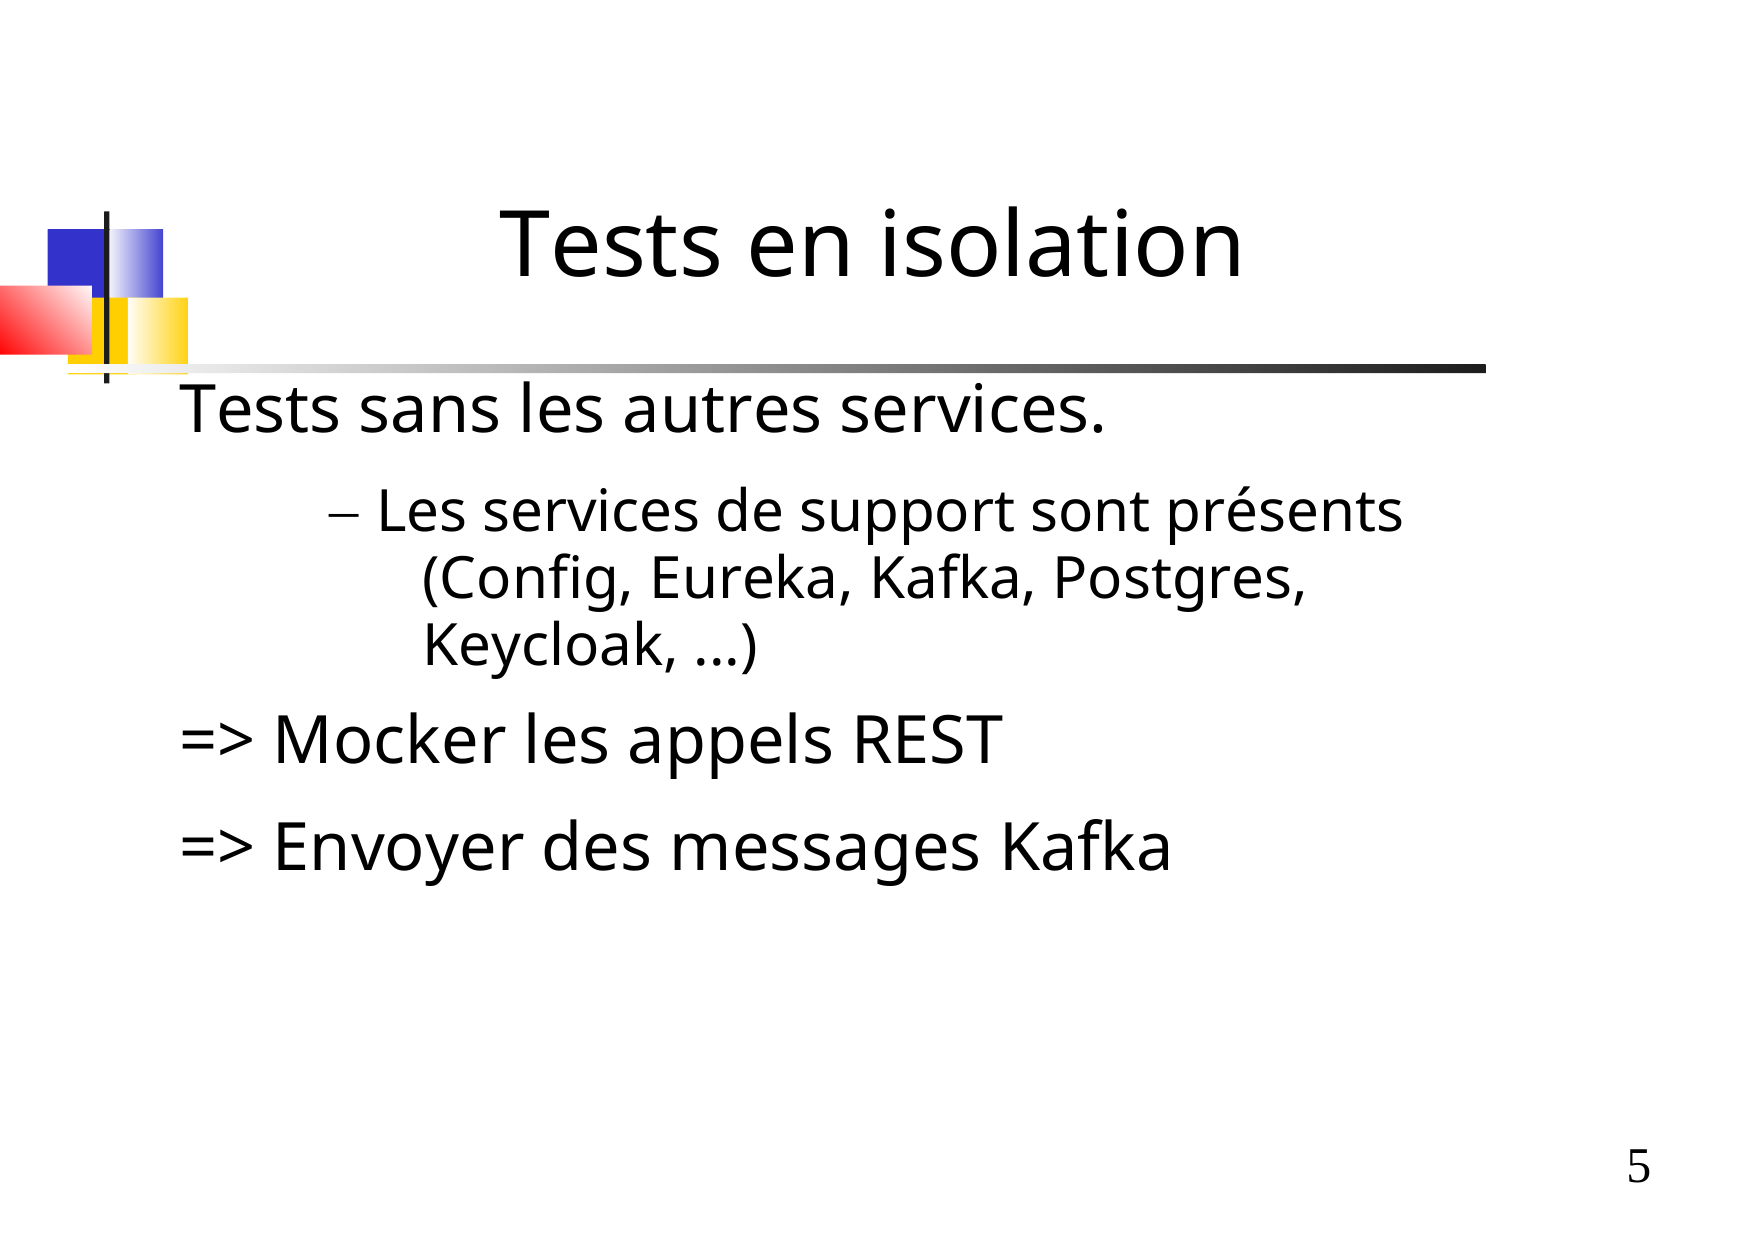

# Tests en isolation
Tests sans les autres services.
Les services de support sont présents (Config, Eureka, Kafka, Postgres, Keycloak, ...)
=> Mocker les appels REST
=> Envoyer des messages Kafka